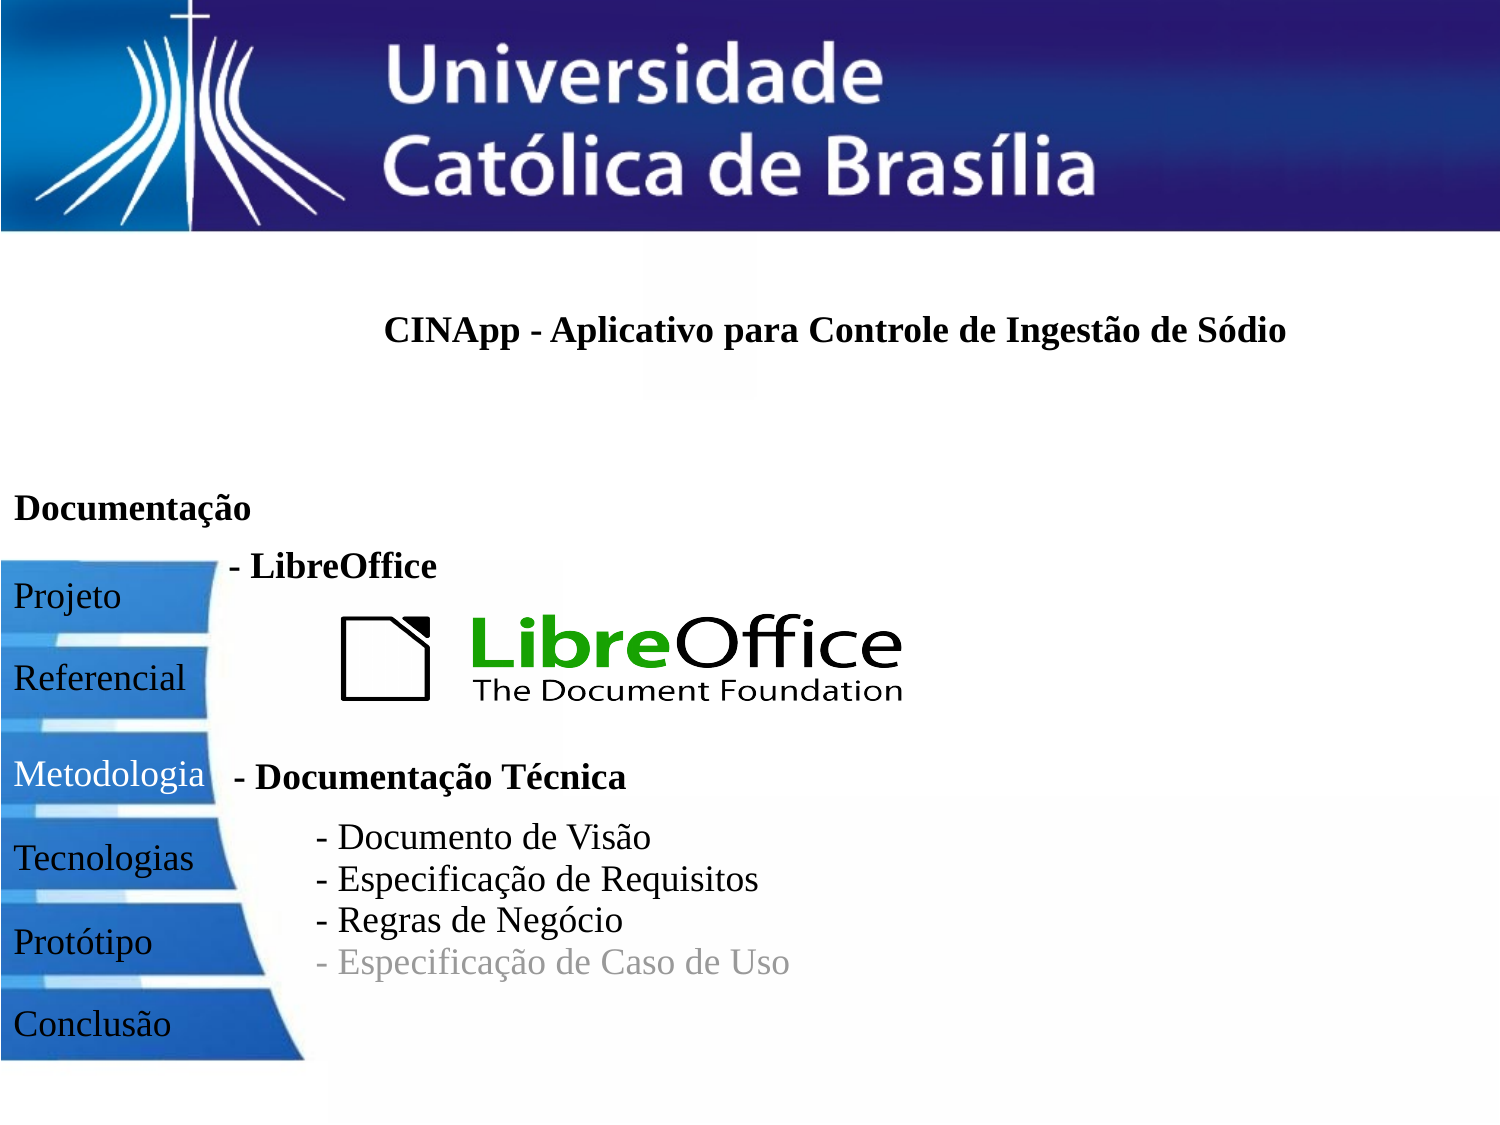

#
| CINApp - Aplicativo para Controle de Ingestão de Sódio |
| --- |
| Documentação |
| --- |
| - LibreOffice |
| --- |
| Projeto |
| --- |
| Referencial |
| Metodologia |
| Tecnologias |
| Protótipo |
| Conclusão |
| - Documentação Técnica |
| --- |
| - Documento de Visão - Especificação de Requisitos - Regras de Negócio - Especificação de Caso de Uso |
| --- |